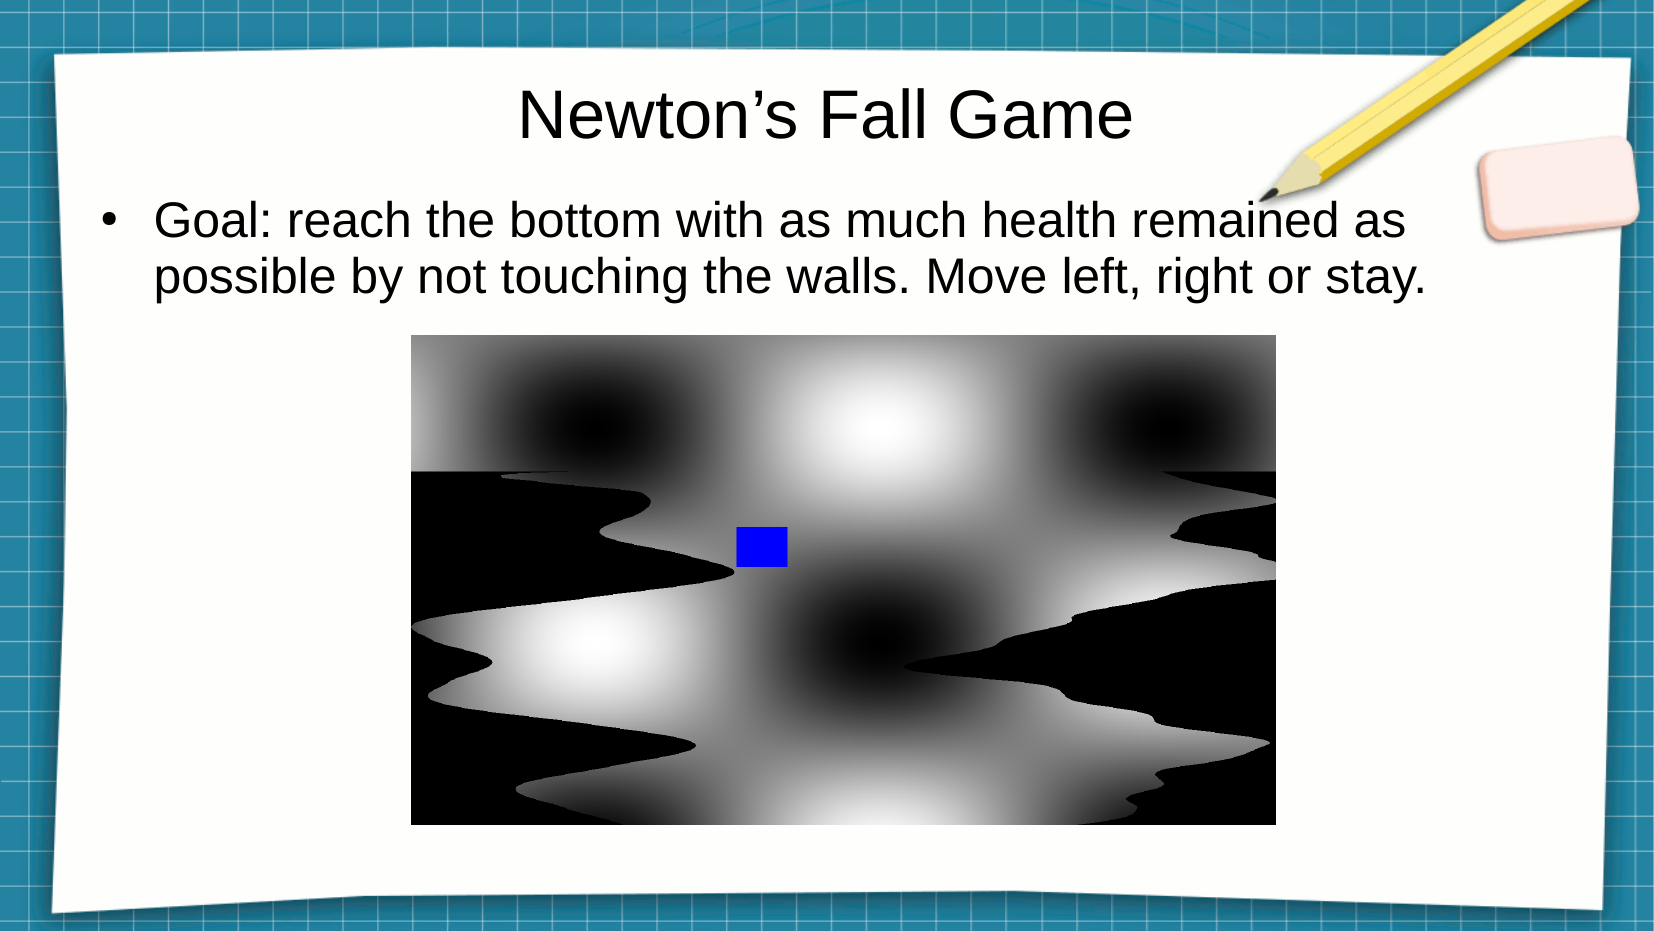

# Newton’s Fall Game
Goal: reach the bottom with as much health remained as possible by not touching the walls. Move left, right or stay.